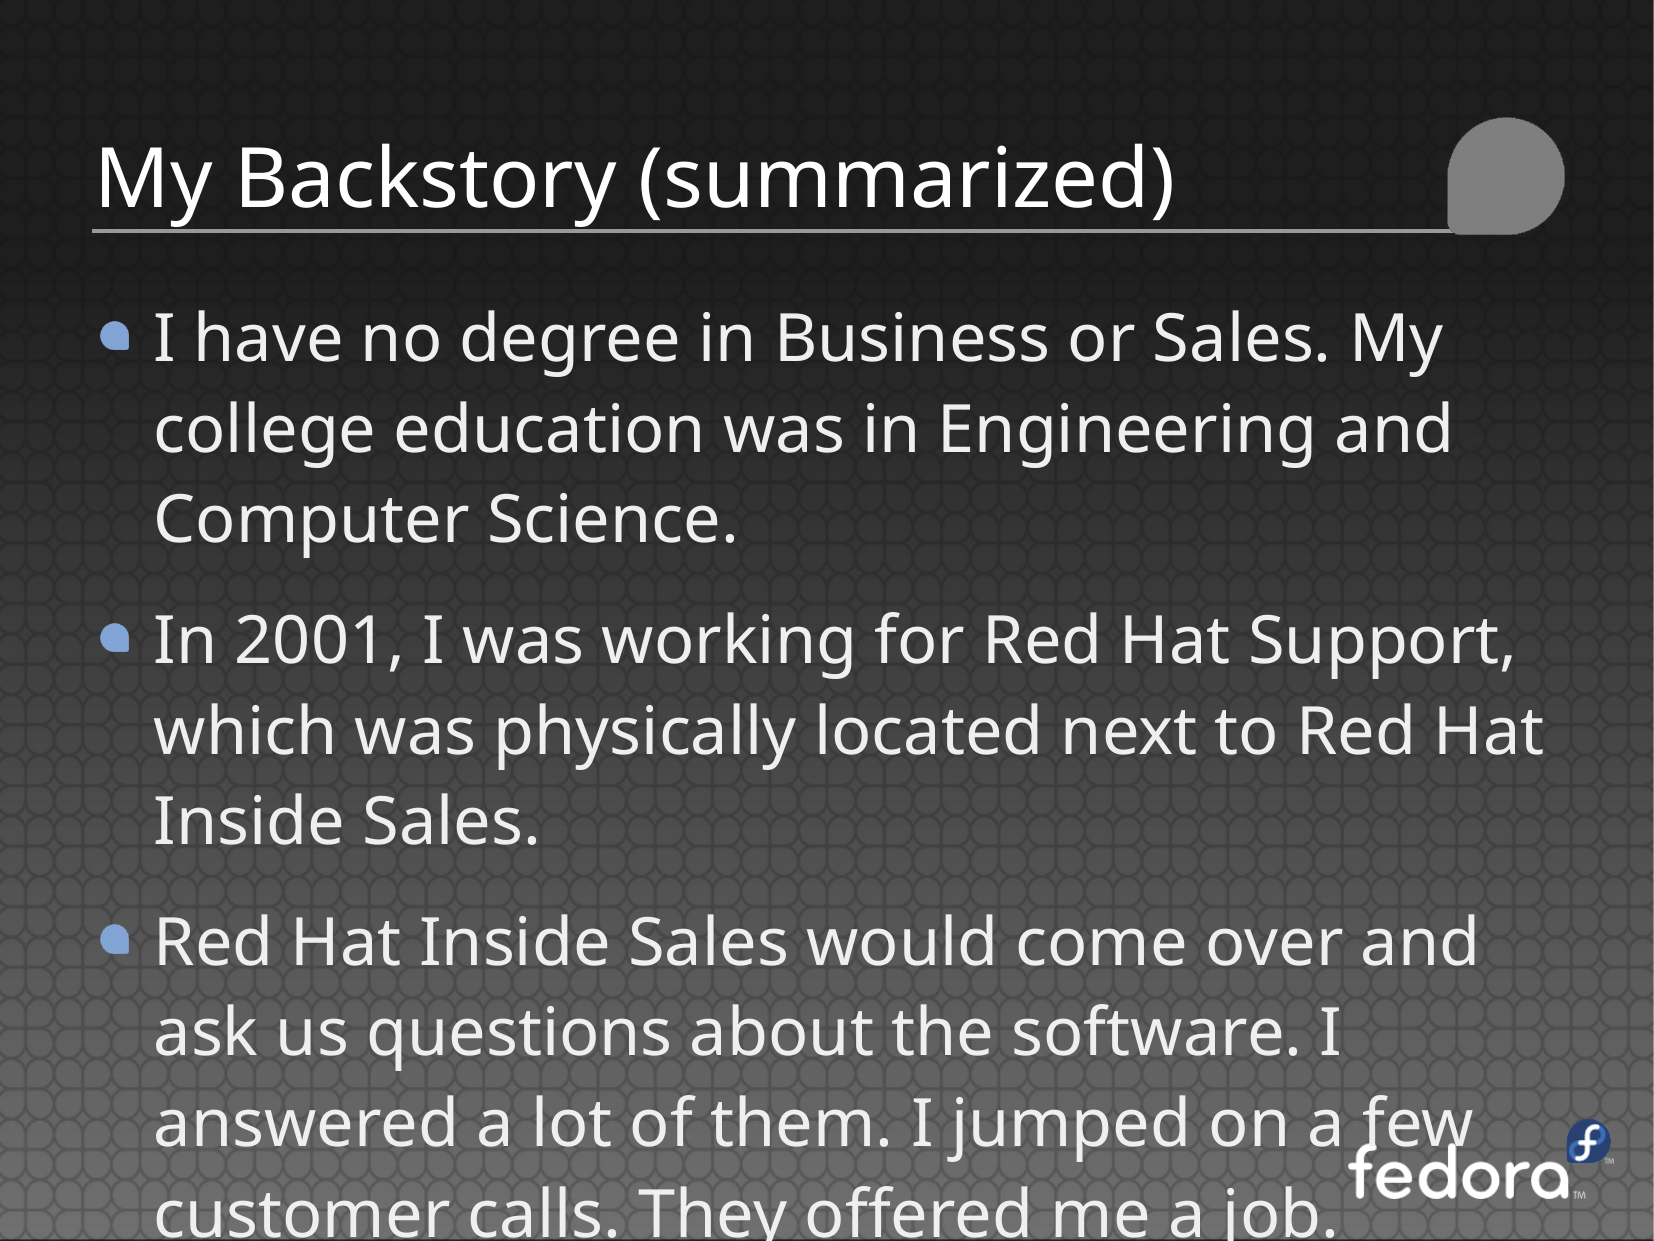

My Backstory (summarized)
# I have no degree in Business or Sales. My college education was in Engineering and Computer Science.
In 2001, I was working for Red Hat Support, which was physically located next to Red Hat Inside Sales.
Red Hat Inside Sales would come over and ask us questions about the software. I answered a lot of them. I jumped on a few customer calls. They offered me a job.